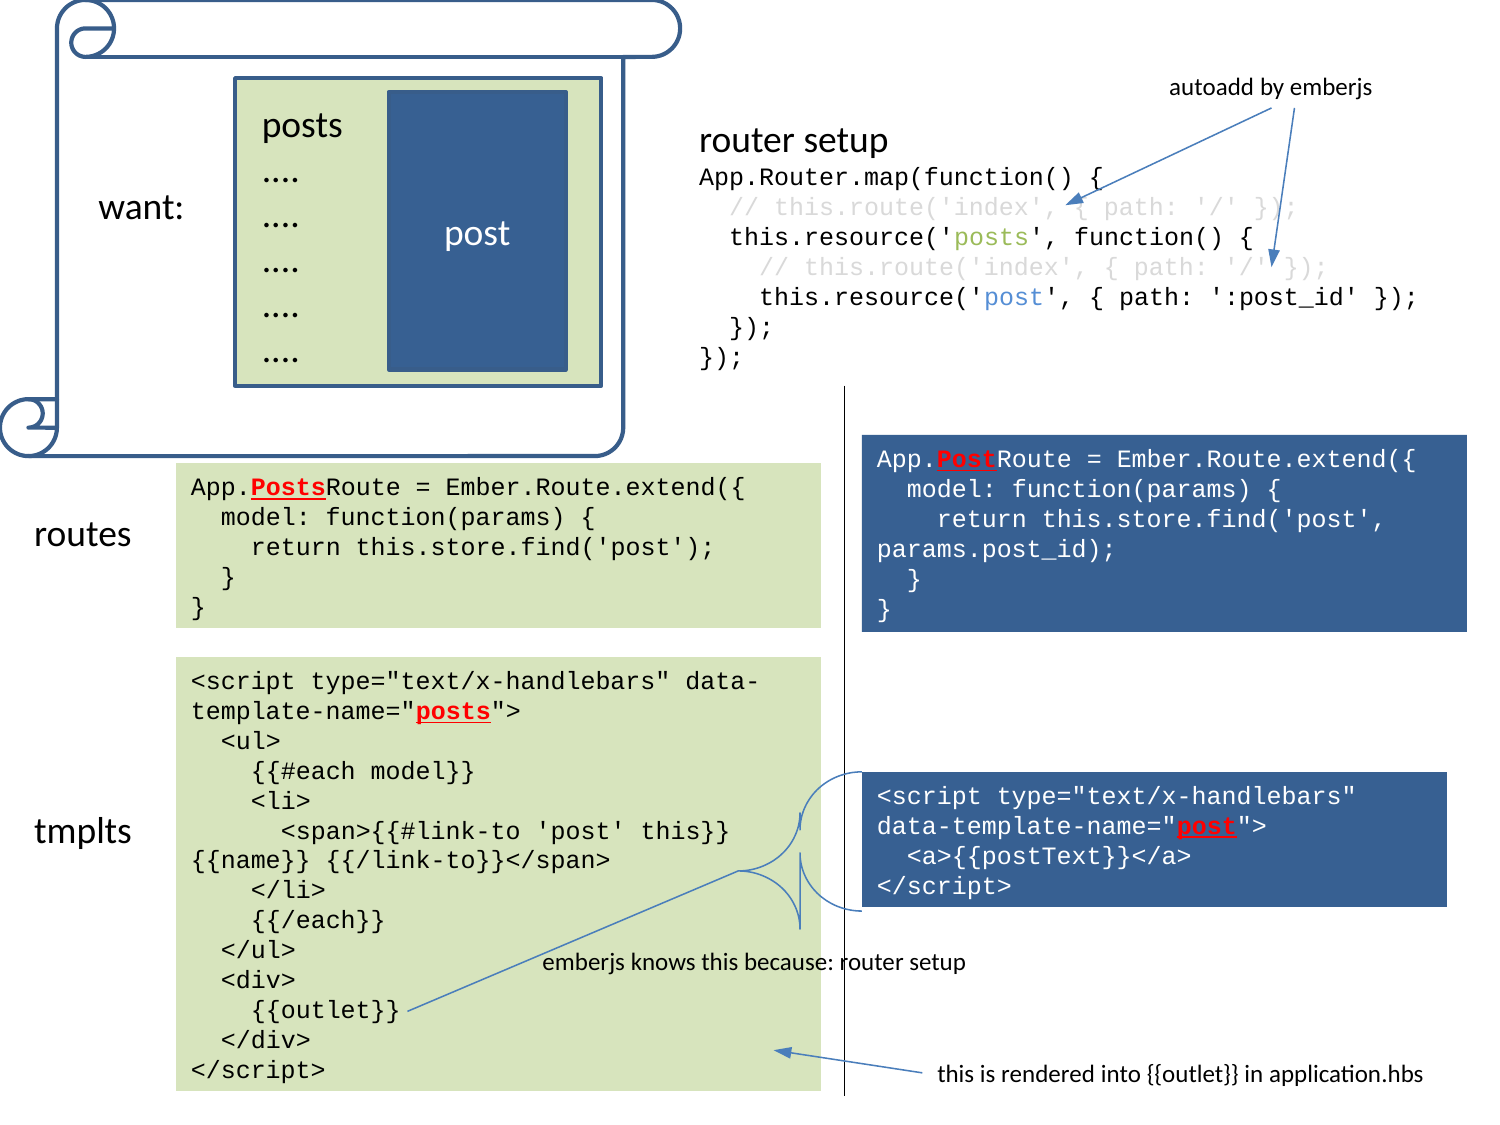

autoadd by emberjs
posts
....
....
....
....
....
post
router setup
App.Router.map(function() {
 // this.route('index', { path: '/' });
 this.resource('posts', function() {
 // this.route('index', { path: '/' });
 this.resource('post', { path: ':post_id' });
 });
});
want:
App.PostRoute = Ember.Route.extend({
 model: function(params) {
 return this.store.find('post', params.post_id);
 }
}
App.PostsRoute = Ember.Route.extend({
 model: function(params) {
 return this.store.find('post');
 }
}
routes
<script type="text/x-handlebars" data-template-name="posts">
 <ul>
 {{#each model}}
 <li>
 <span>{{#link-to 'post' this}} {{name}} {{/link-to}}</span>
 </li>
 {{/each}}
 </ul>
 <div>
 {{outlet}}
 </div>
</script>
<script type="text/x-handlebars" data-template-name="post">
 <a>{{postText}}</a>
</script>
tmplts
emberjs knows this because: router setup
this is rendered into {{outlet}} in application.hbs